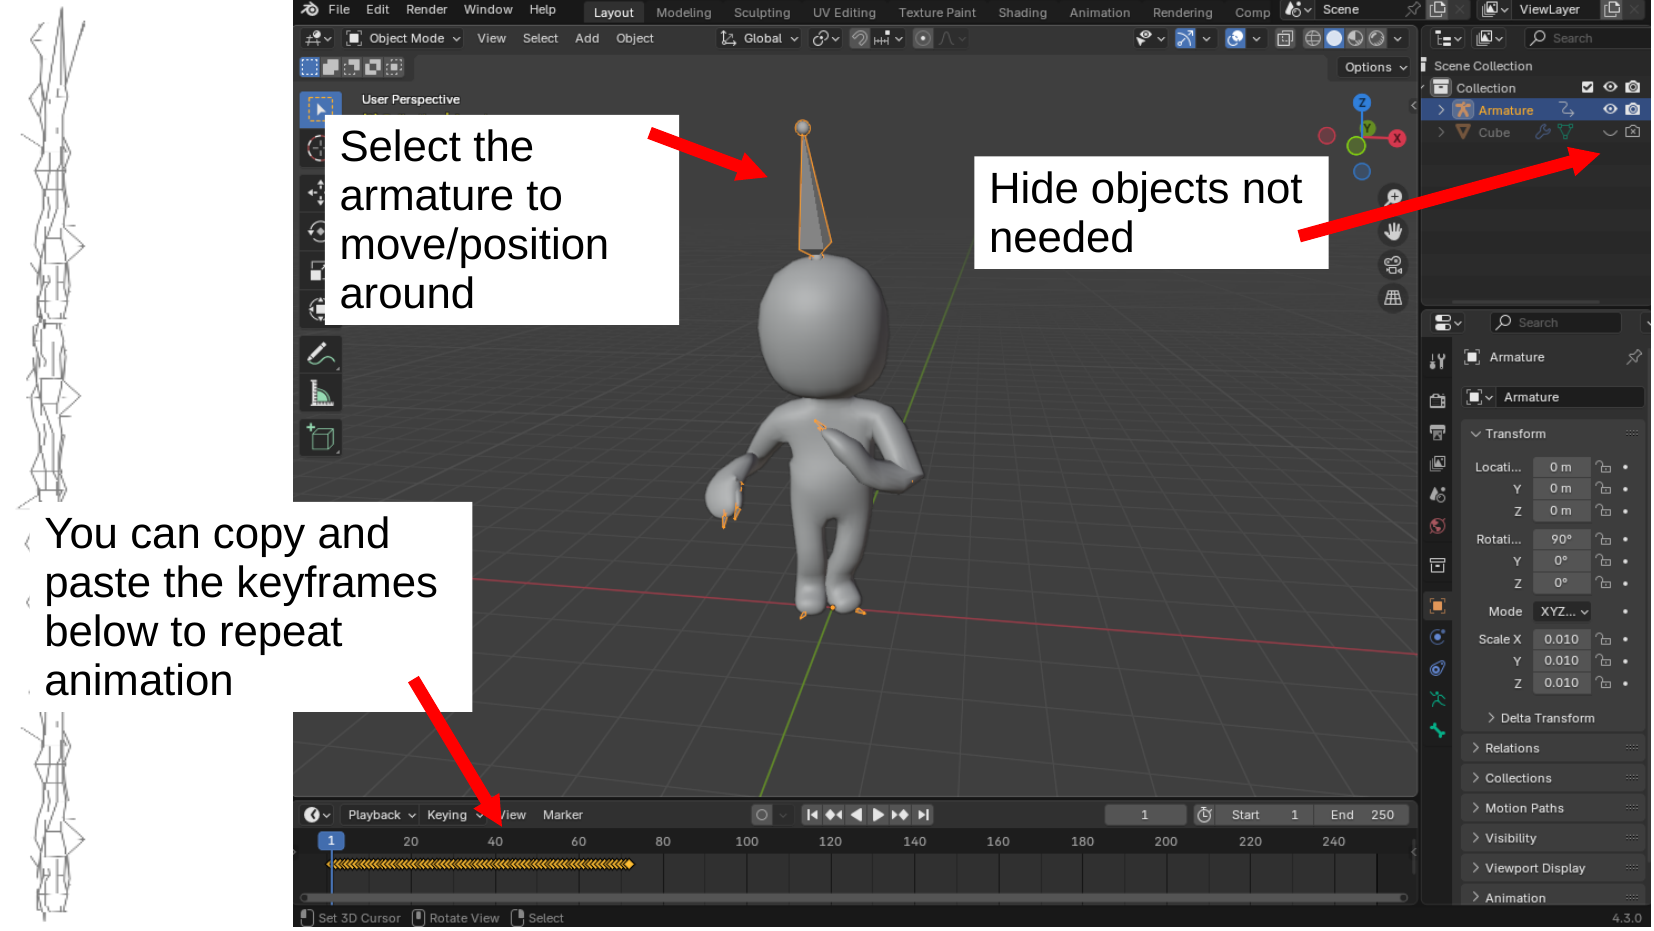

#
Select the armature to move/position around
Hide objects not needed
You can copy and paste the keyframes below to repeat animation
11